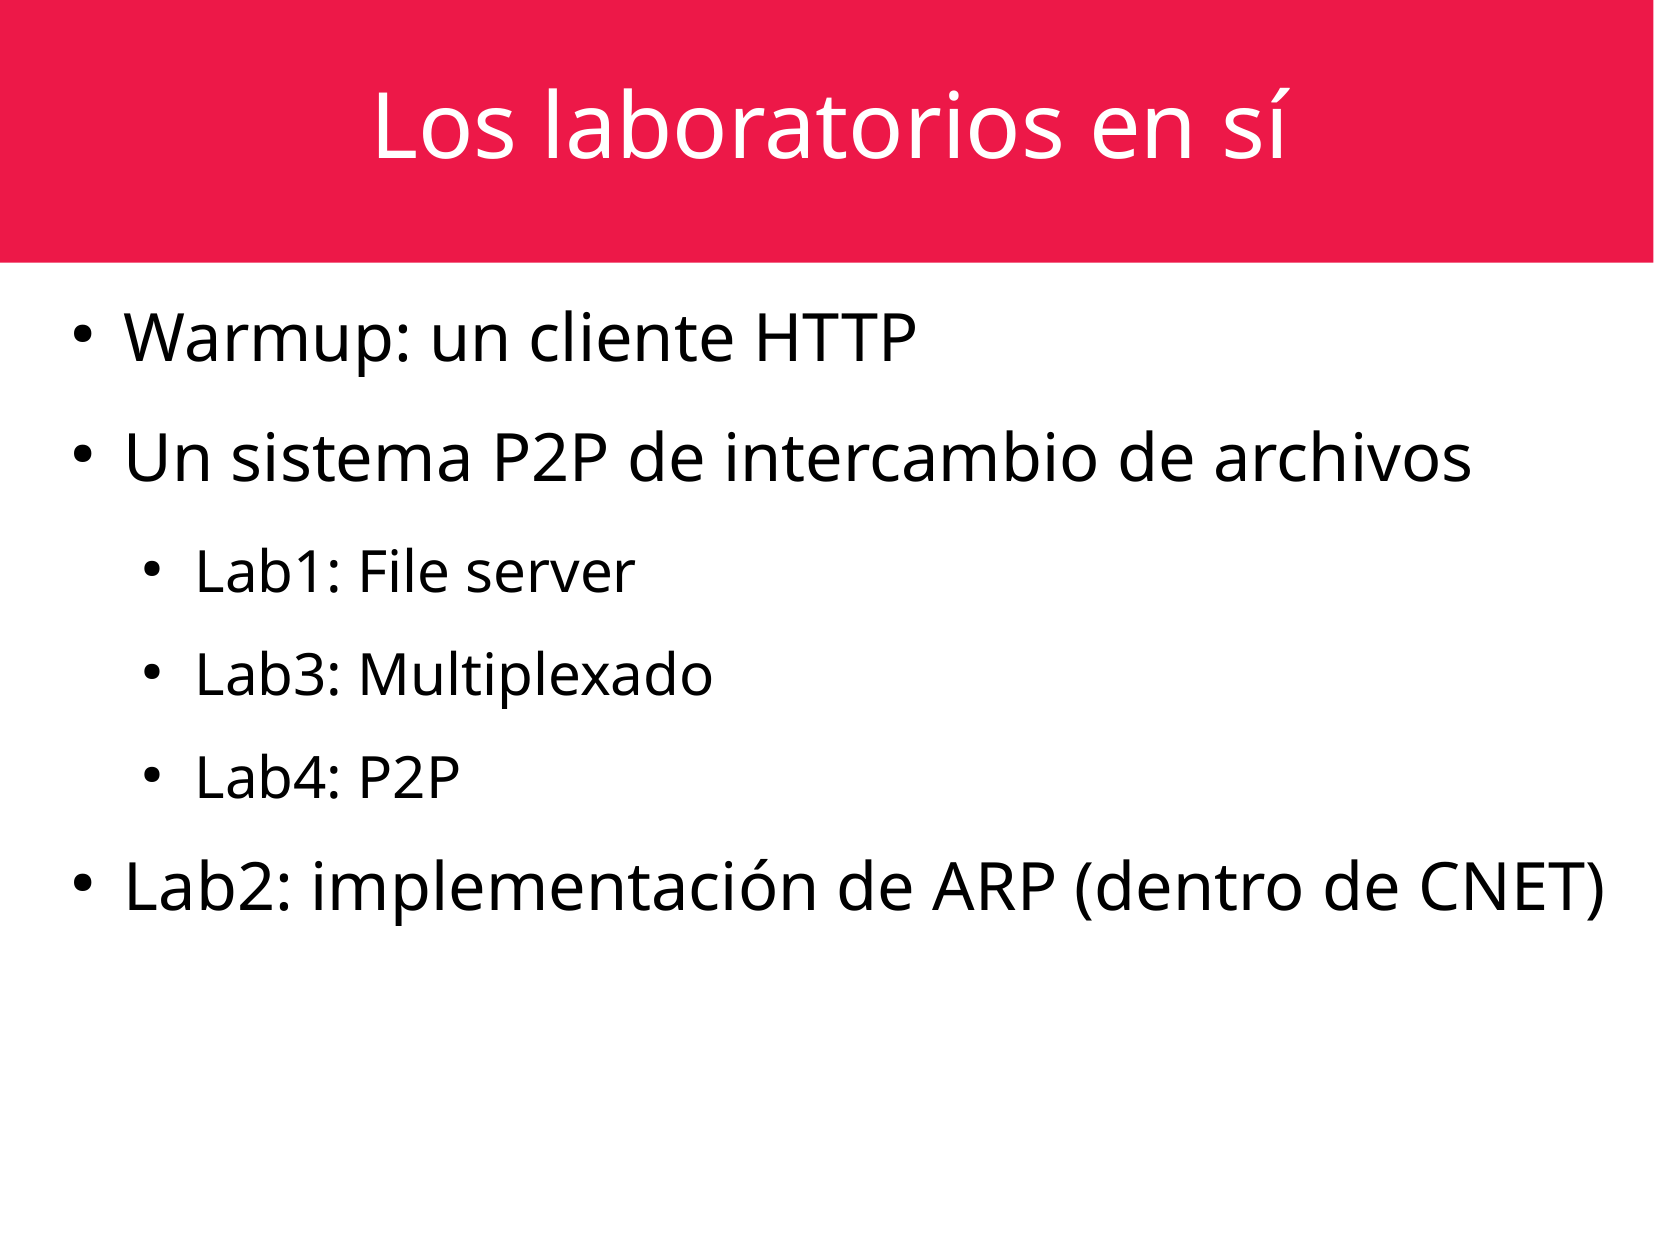

# Los laboratorios en sí
Warmup: un cliente HTTP
Un sistema P2P de intercambio de archivos
Lab1: File server
Lab3: Multiplexado
Lab4: P2P
Lab2: implementación de ARP (dentro de CNET)